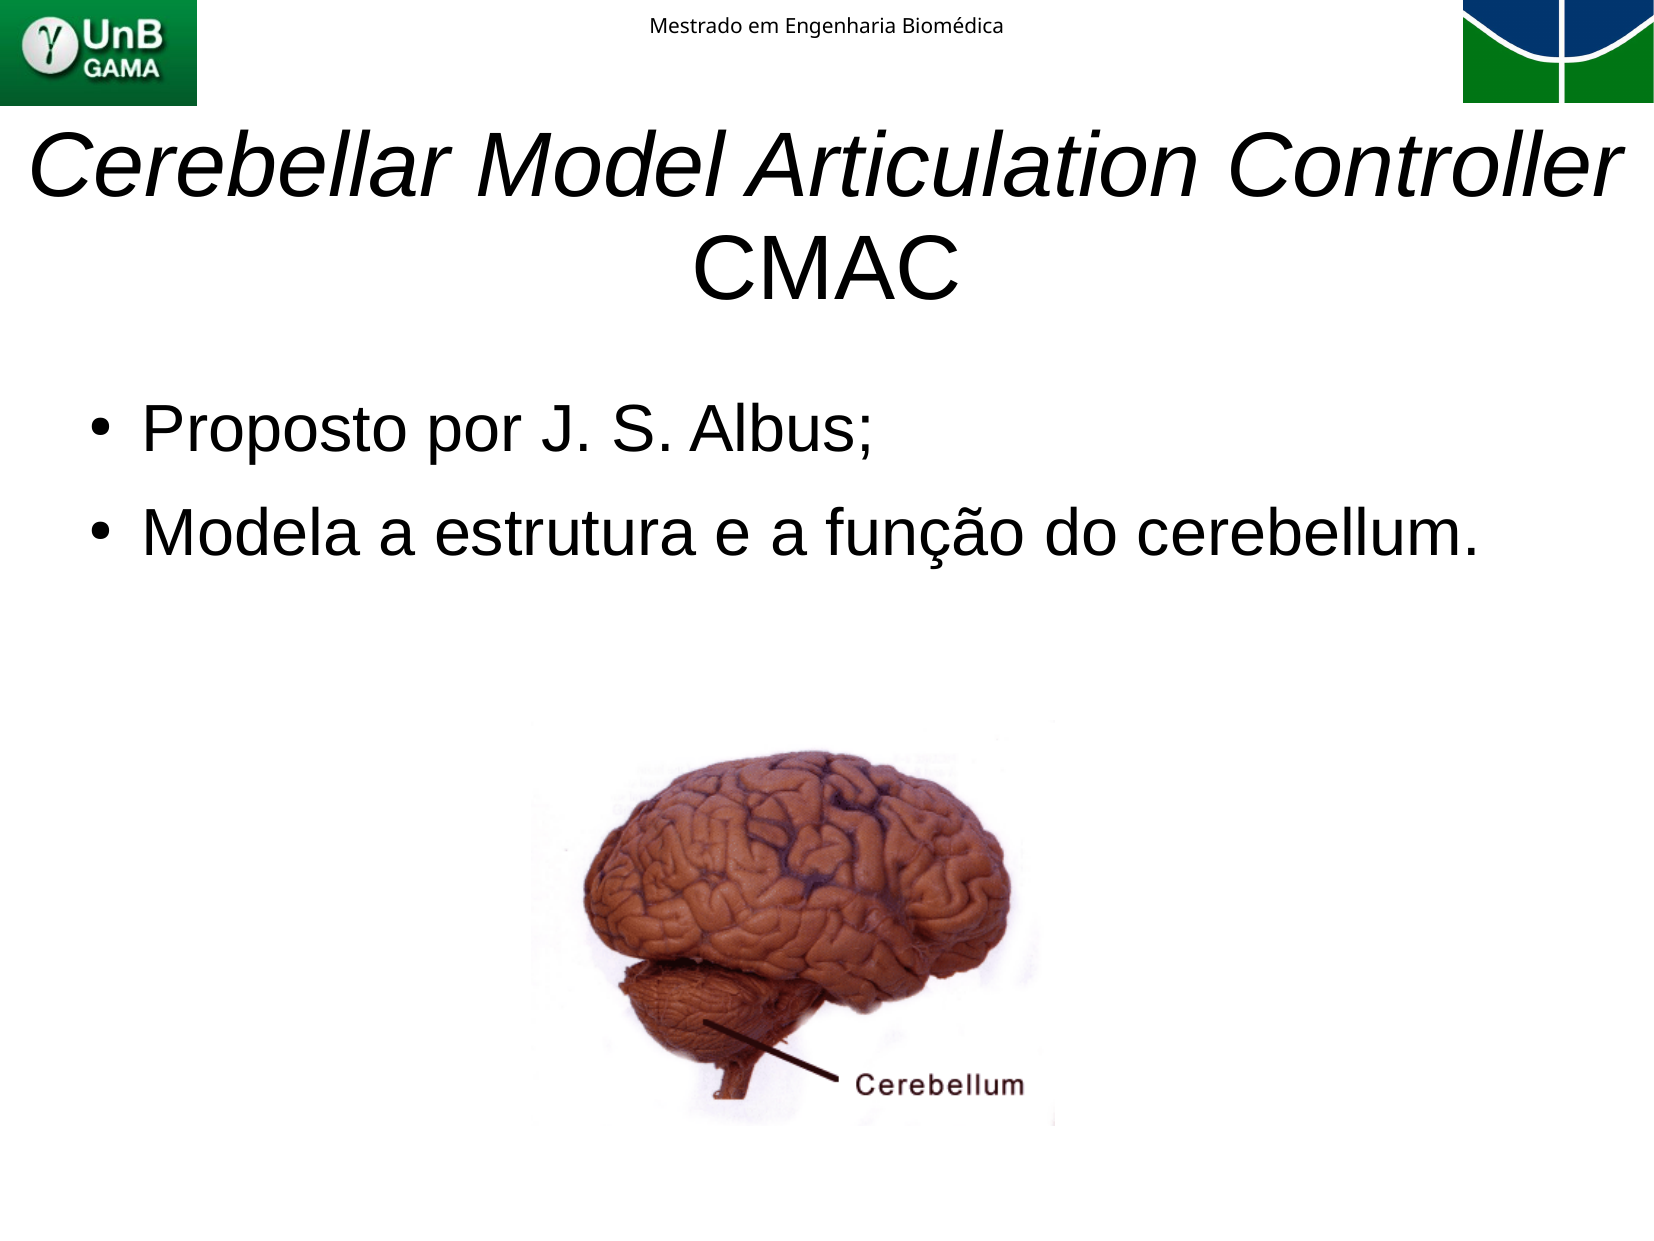

# Cerebellar Model Articulation Controller CMAC
Proposto por J. S. Albus;
Modela a estrutura e a função do cerebellum.